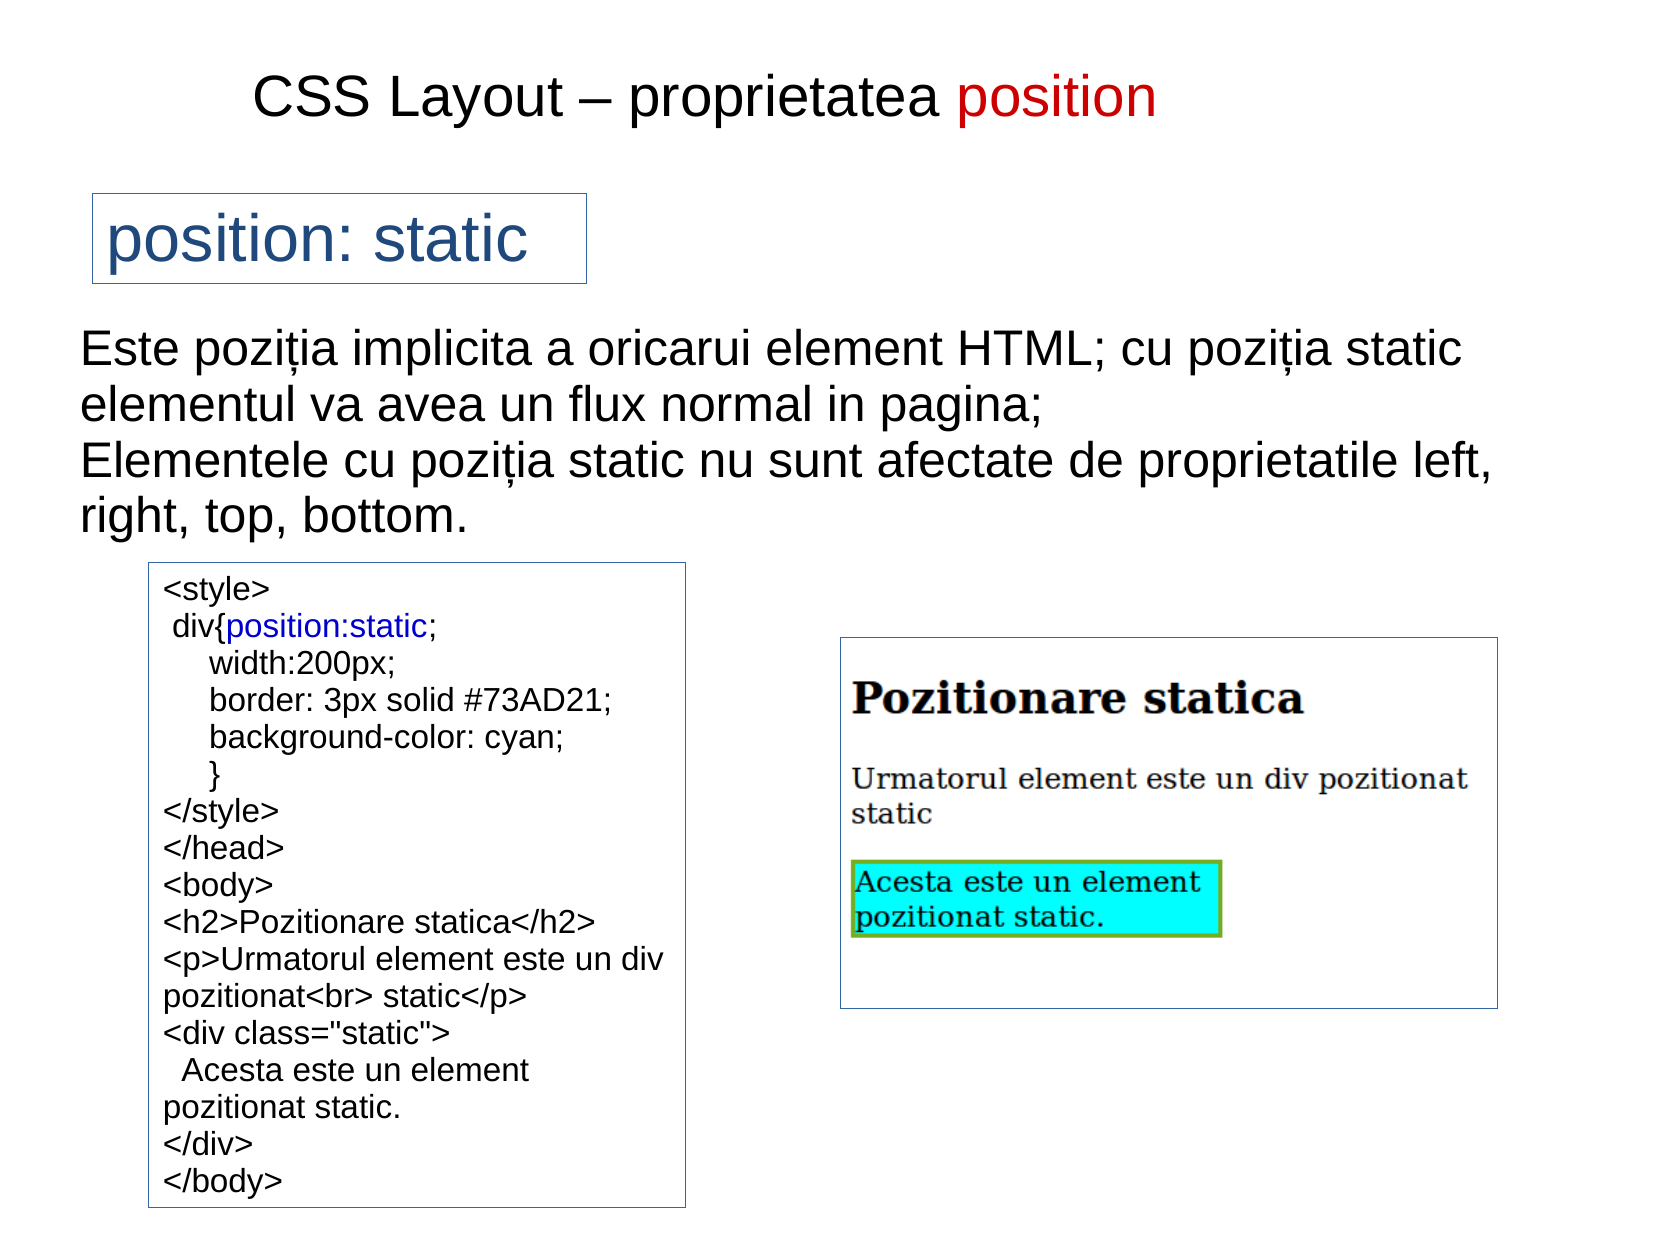

CSS Layout – proprietatea position
position: static
Este poziția implicita a oricarui element HTML; cu poziția static
elementul va avea un flux normal in pagina;
Elementele cu poziția static nu sunt afectate de proprietatile left,
right, top, bottom.
<style>
 div{position:static;
 width:200px;
 border: 3px solid #73AD21;
 background-color: cyan;
 }
</style>
</head>
<body>
<h2>Pozitionare statica</h2>
<p>Urmatorul element este un div pozitionat<br> static</p>
<div class="static">
 Acesta este un element pozitionat static.
</div>
</body>